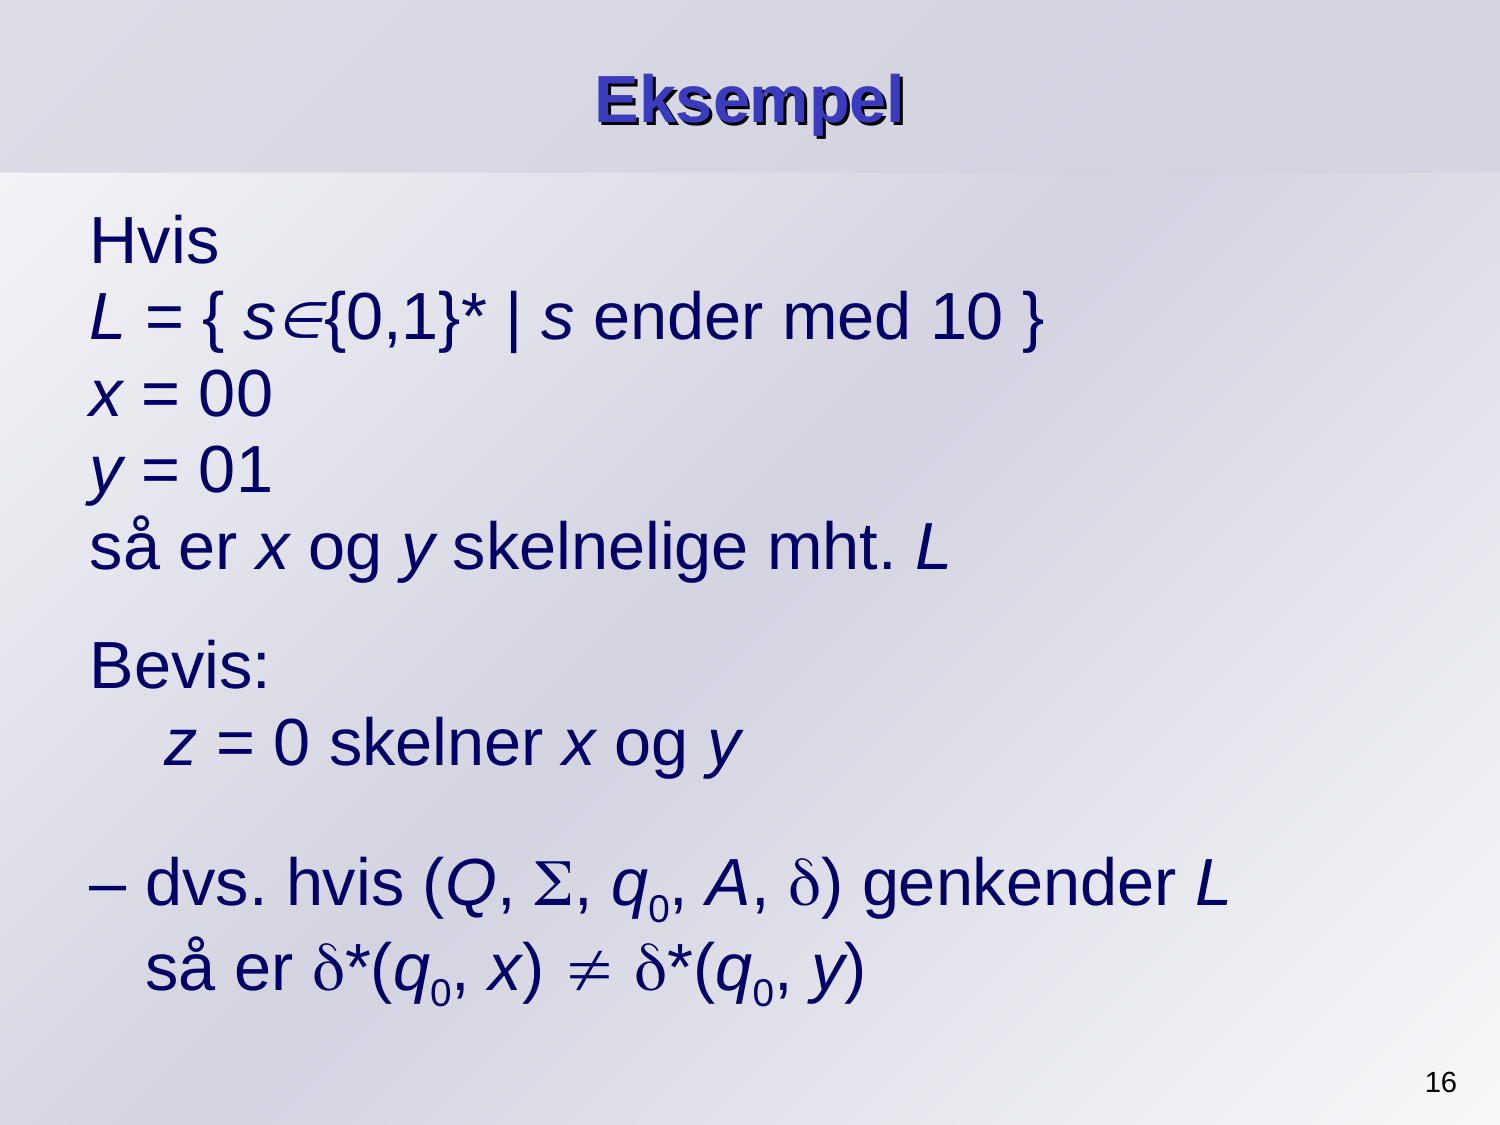

# Eksempel
Hvis
L = { s∈{0,1}* | s ender med 10 }
x = 00
y = 01
så er x og y skelnelige mht. L
Bevis:
	 z = 0 skelner x og y
– dvs. hvis (Q, Σ, q0, A, δ) genkender L
 så er δ*(q0, x) ≠ δ*(q0, y)
16